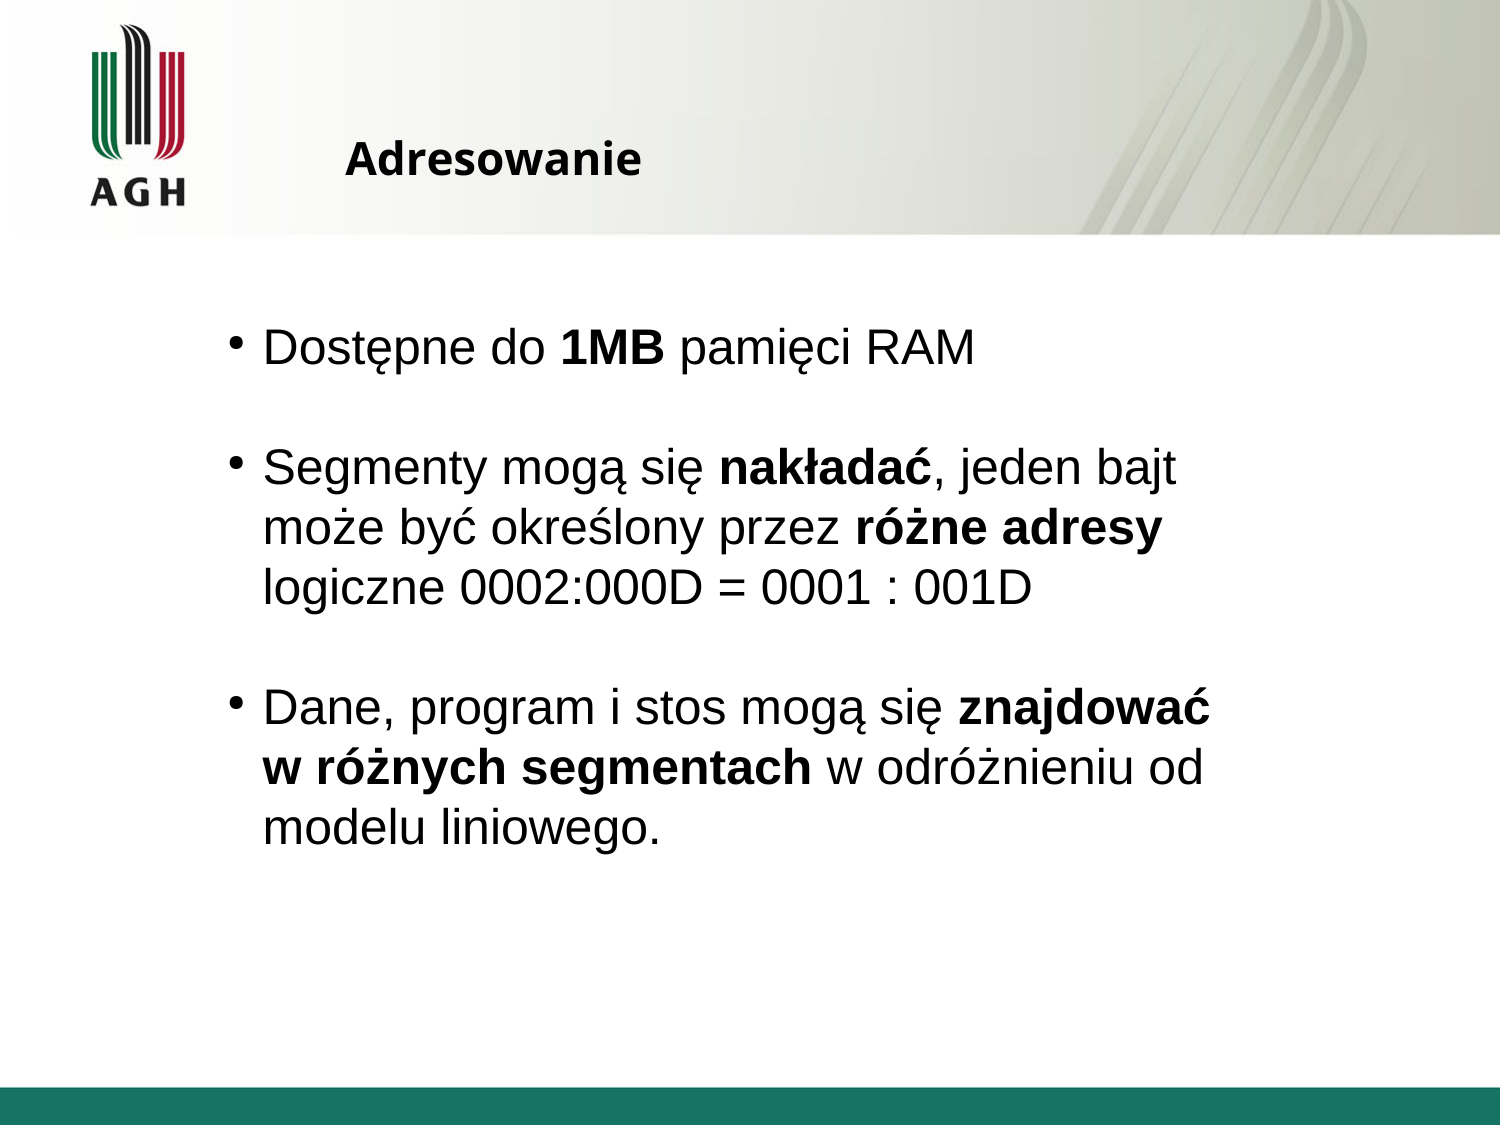

# Adresowanie
Dostępne do 1MB pamięci RAM
Segmenty mogą się nakładać, jeden bajt może być określony przez różne adresy logiczne 0002:000D = 0001 : 001D
Dane, program i stos mogą się znajdować w różnych segmentach w odróżnieniu od modelu liniowego.